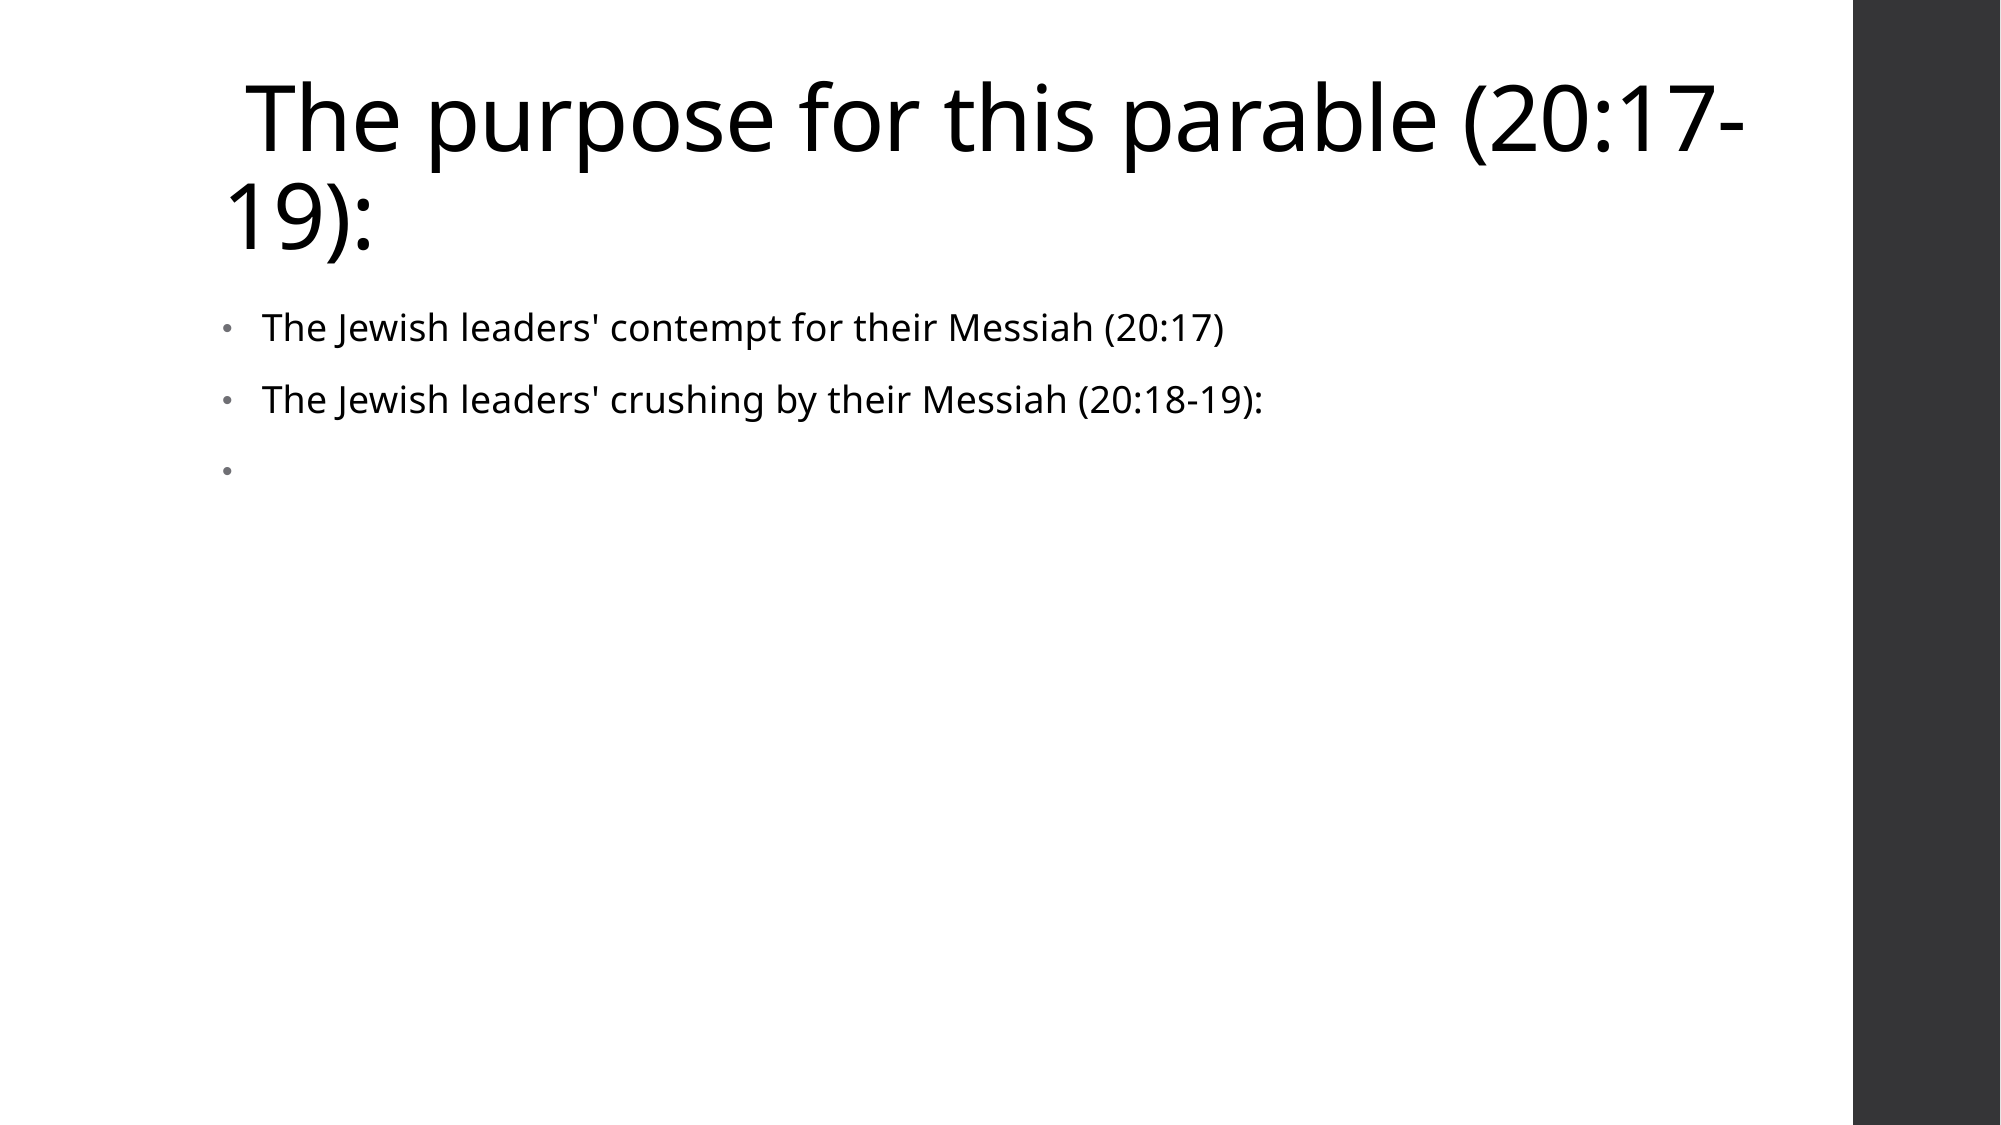

# The purpose for this parable (20:17-19):
 The Jewish leaders' contempt for their Messiah (20:17)
 The Jewish leaders' crushing by their Messiah (20:18-19):